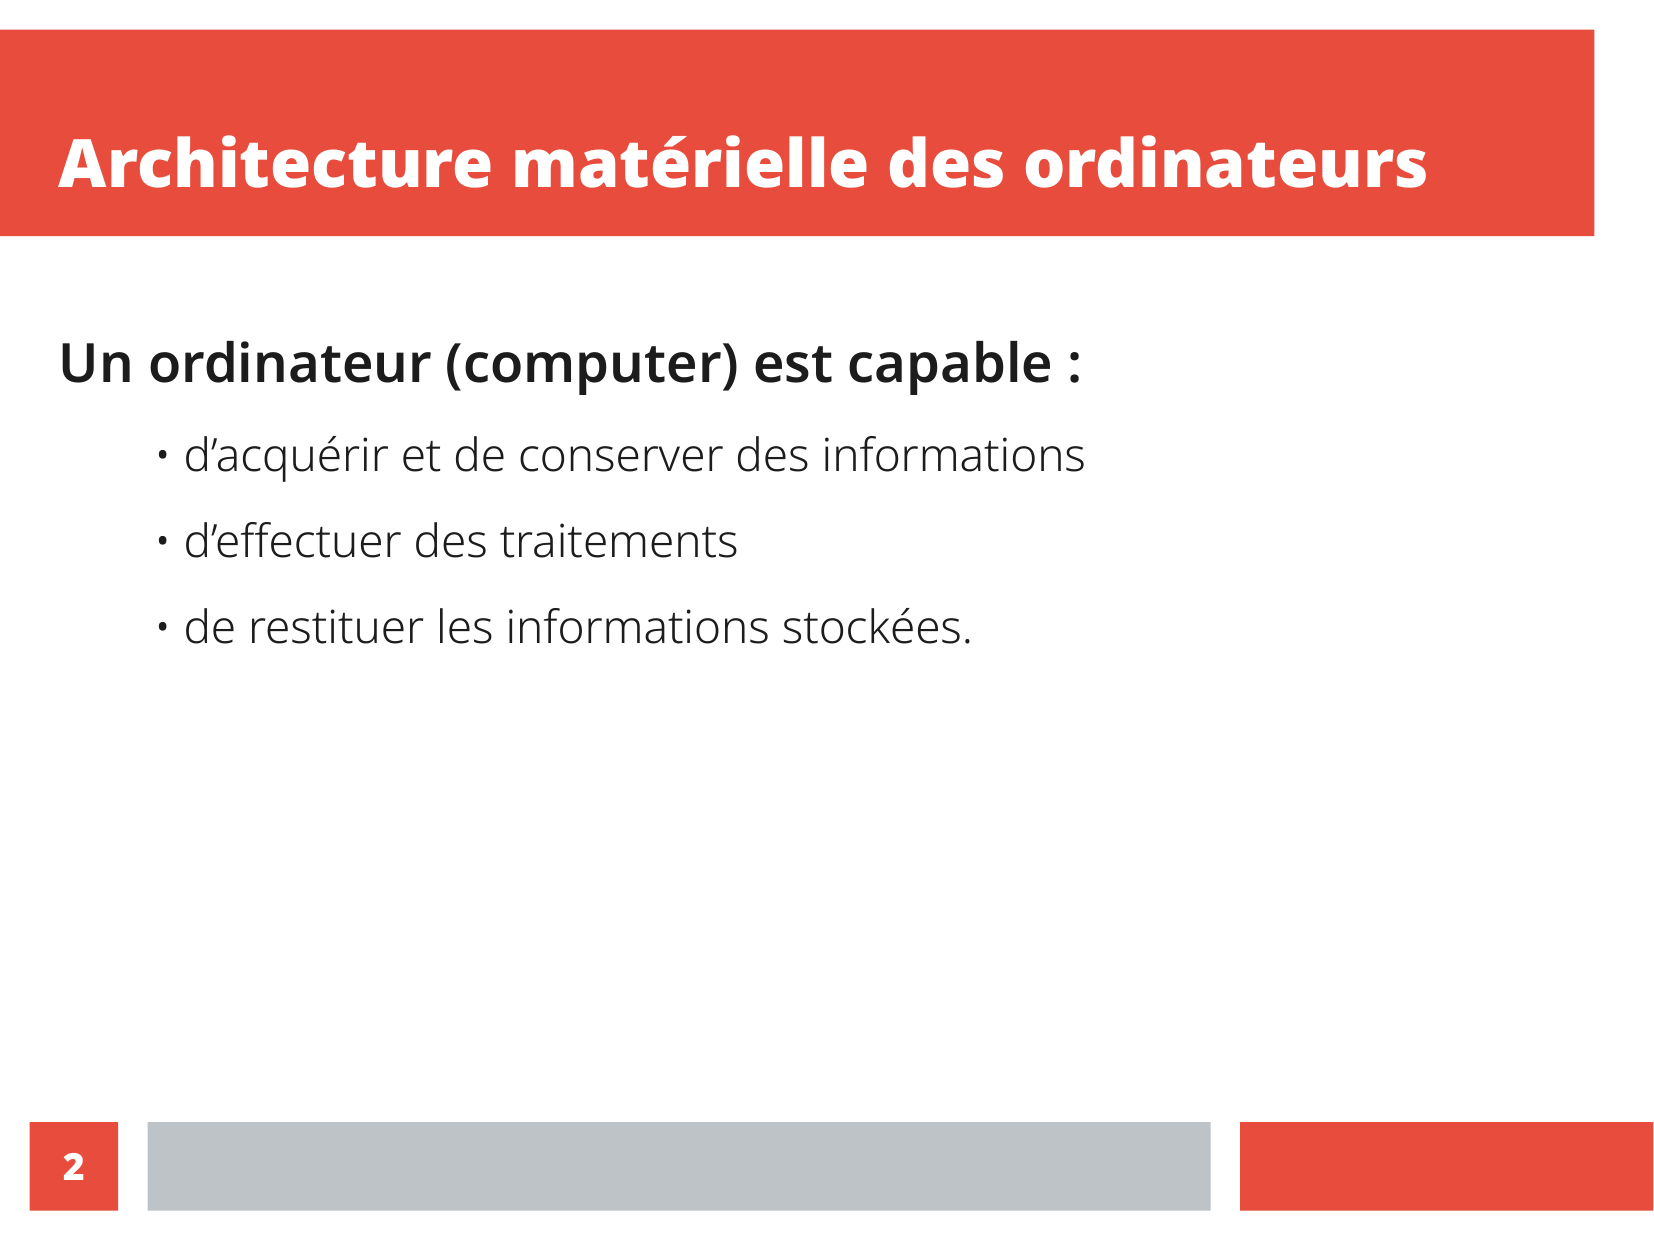

# Architecture matérielle des ordinateurs
Un ordinateur (computer) est capable :
 • d’acquérir et de conserver des informations
 • d’effectuer des traitements
 • de restituer les informations stockées.
2